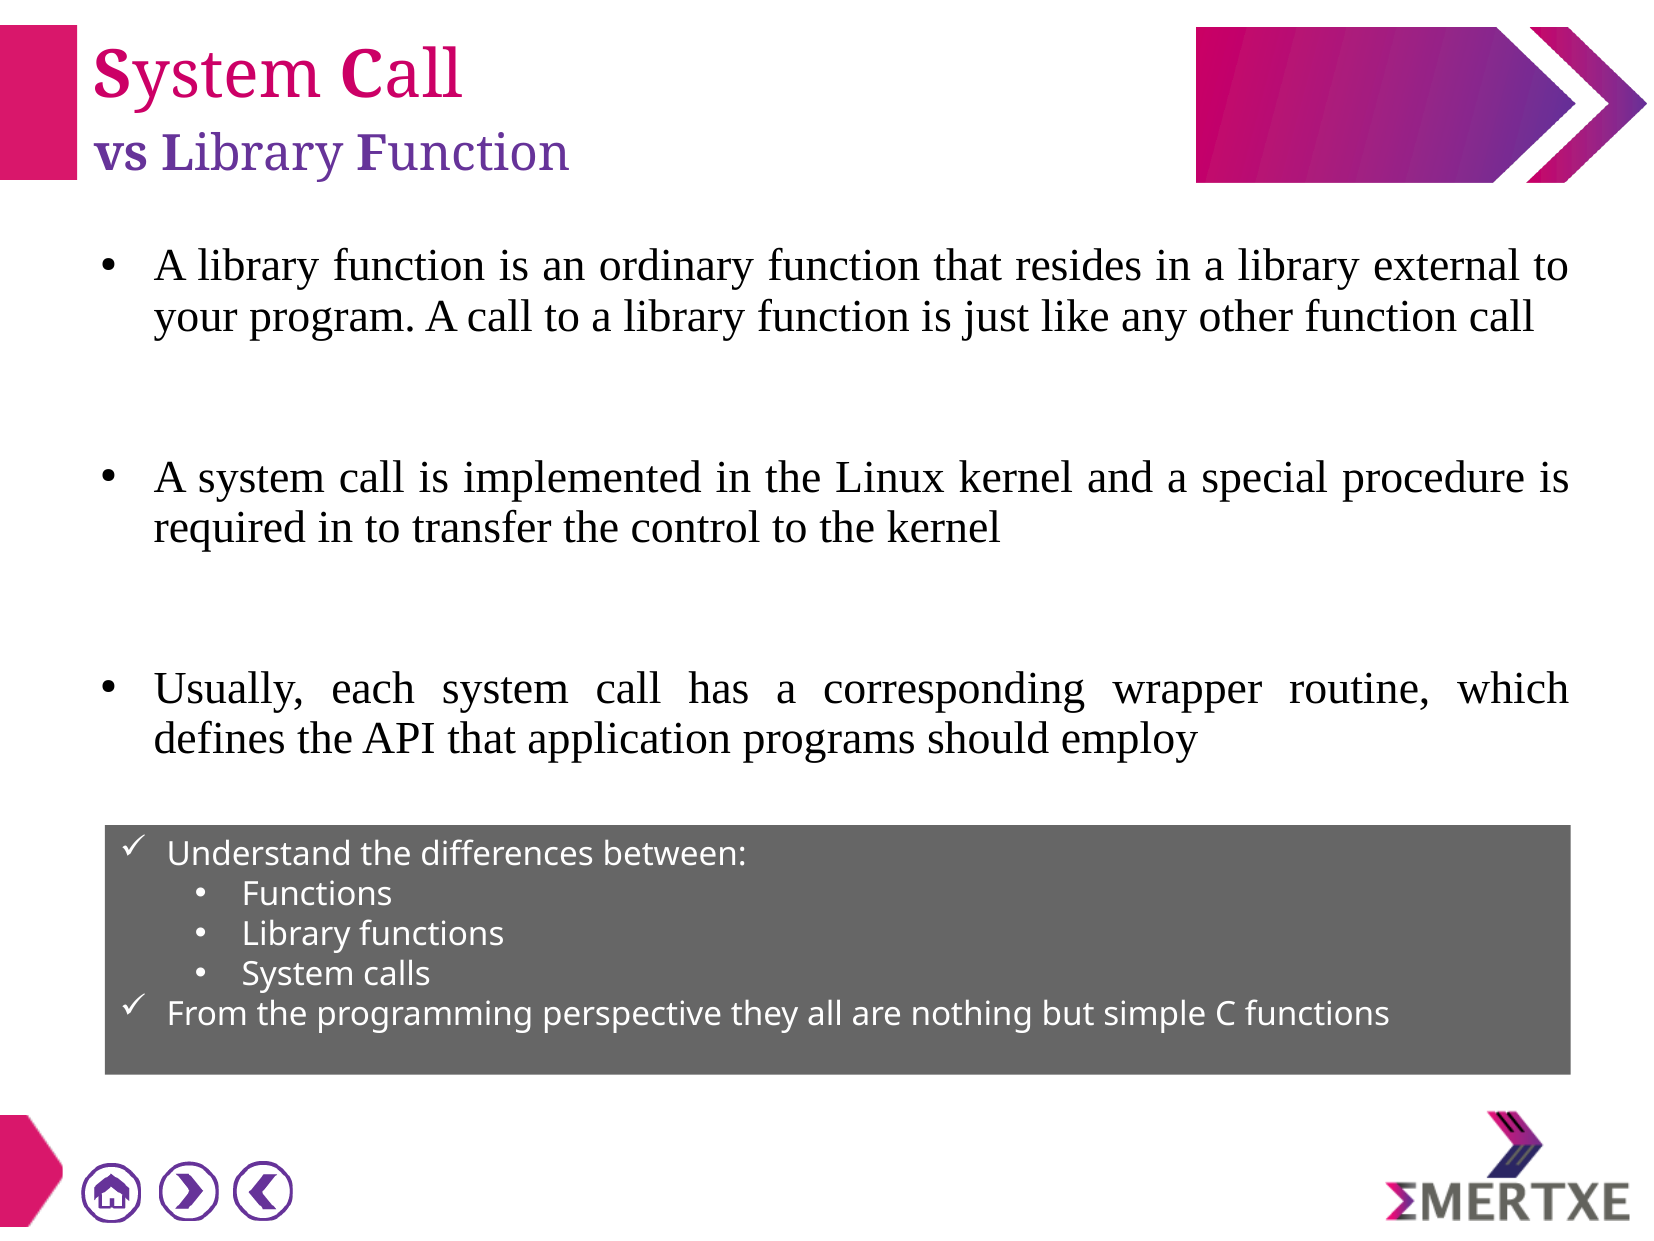

# System Call vs Library Function
A library function is an ordinary function that resides in a library external to your program. A call to a library function is just like any other function call
A system call is implemented in the Linux kernel and a special procedure is required in to transfer the control to the kernel
Usually, each system call has a corresponding wrapper routine, which defines the API that application programs should employ
Understand the differences between:
Functions
Library functions
System calls
From the programming perspective they all are nothing but simple C functions